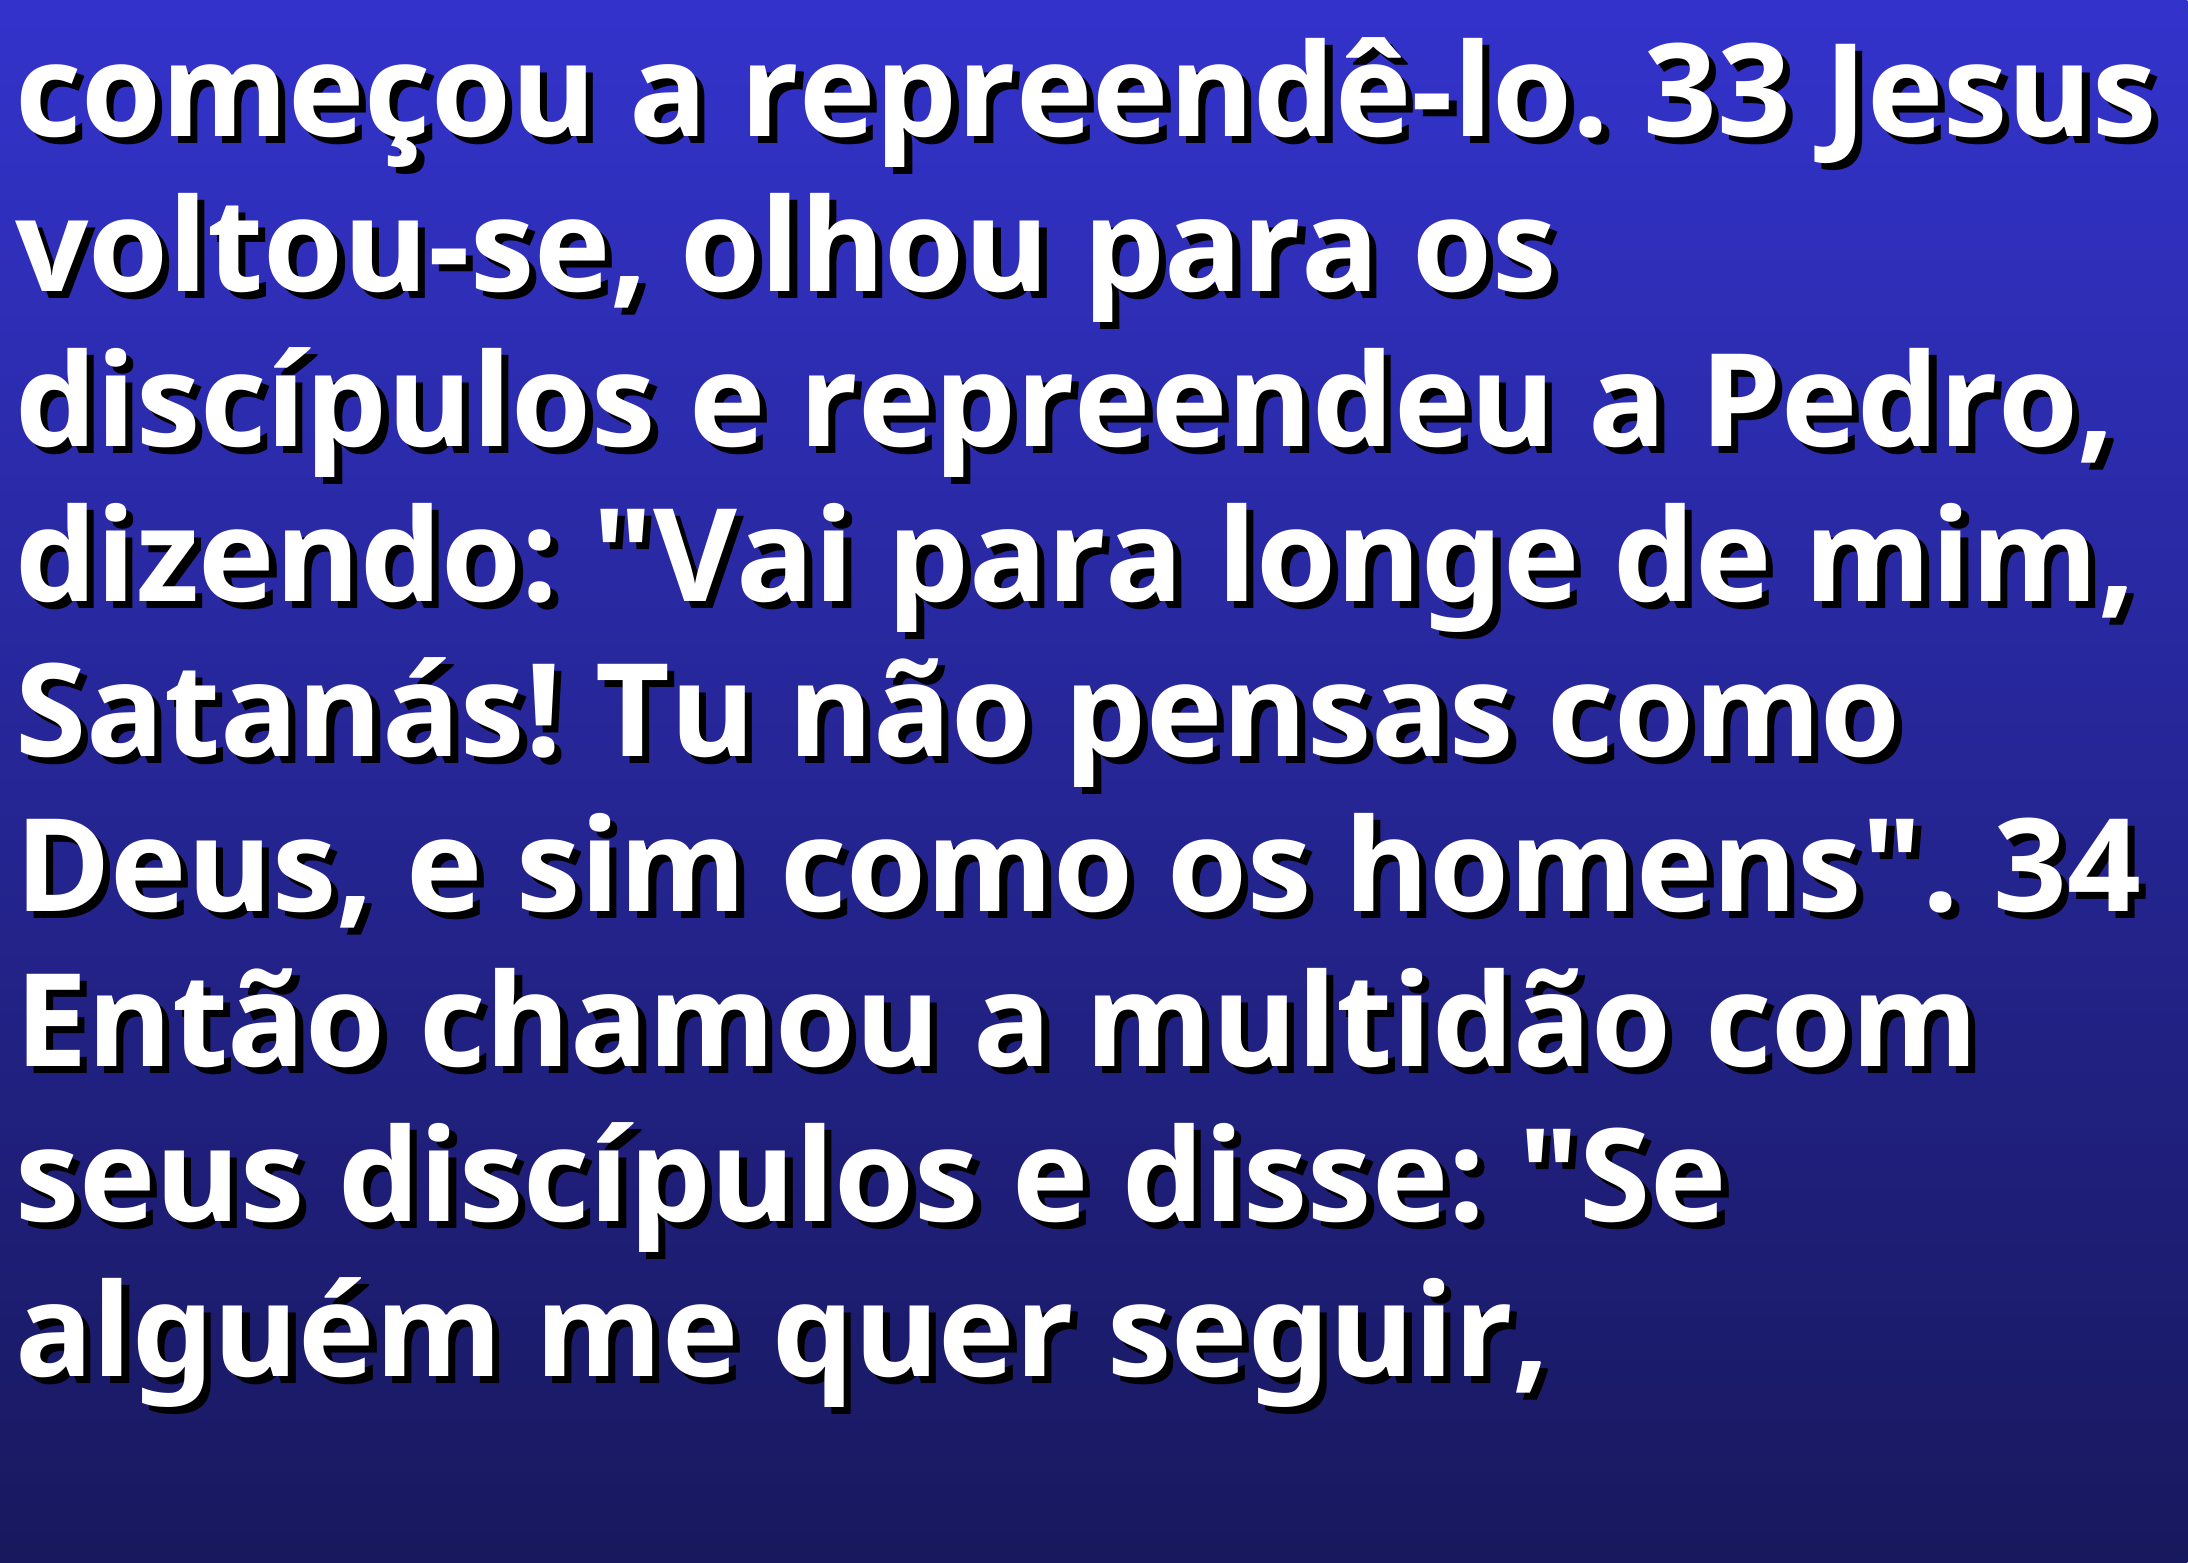

começou a repreendê-lo. 33 Jesus voltou-se, olhou para os discípulos e repreendeu a Pedro, dizendo: "Vai para longe de mim, Satanás! Tu não pensas como Deus, e sim como os homens". 34 Então chamou a multidão com seus discípulos e disse: "Se alguém me quer seguir,